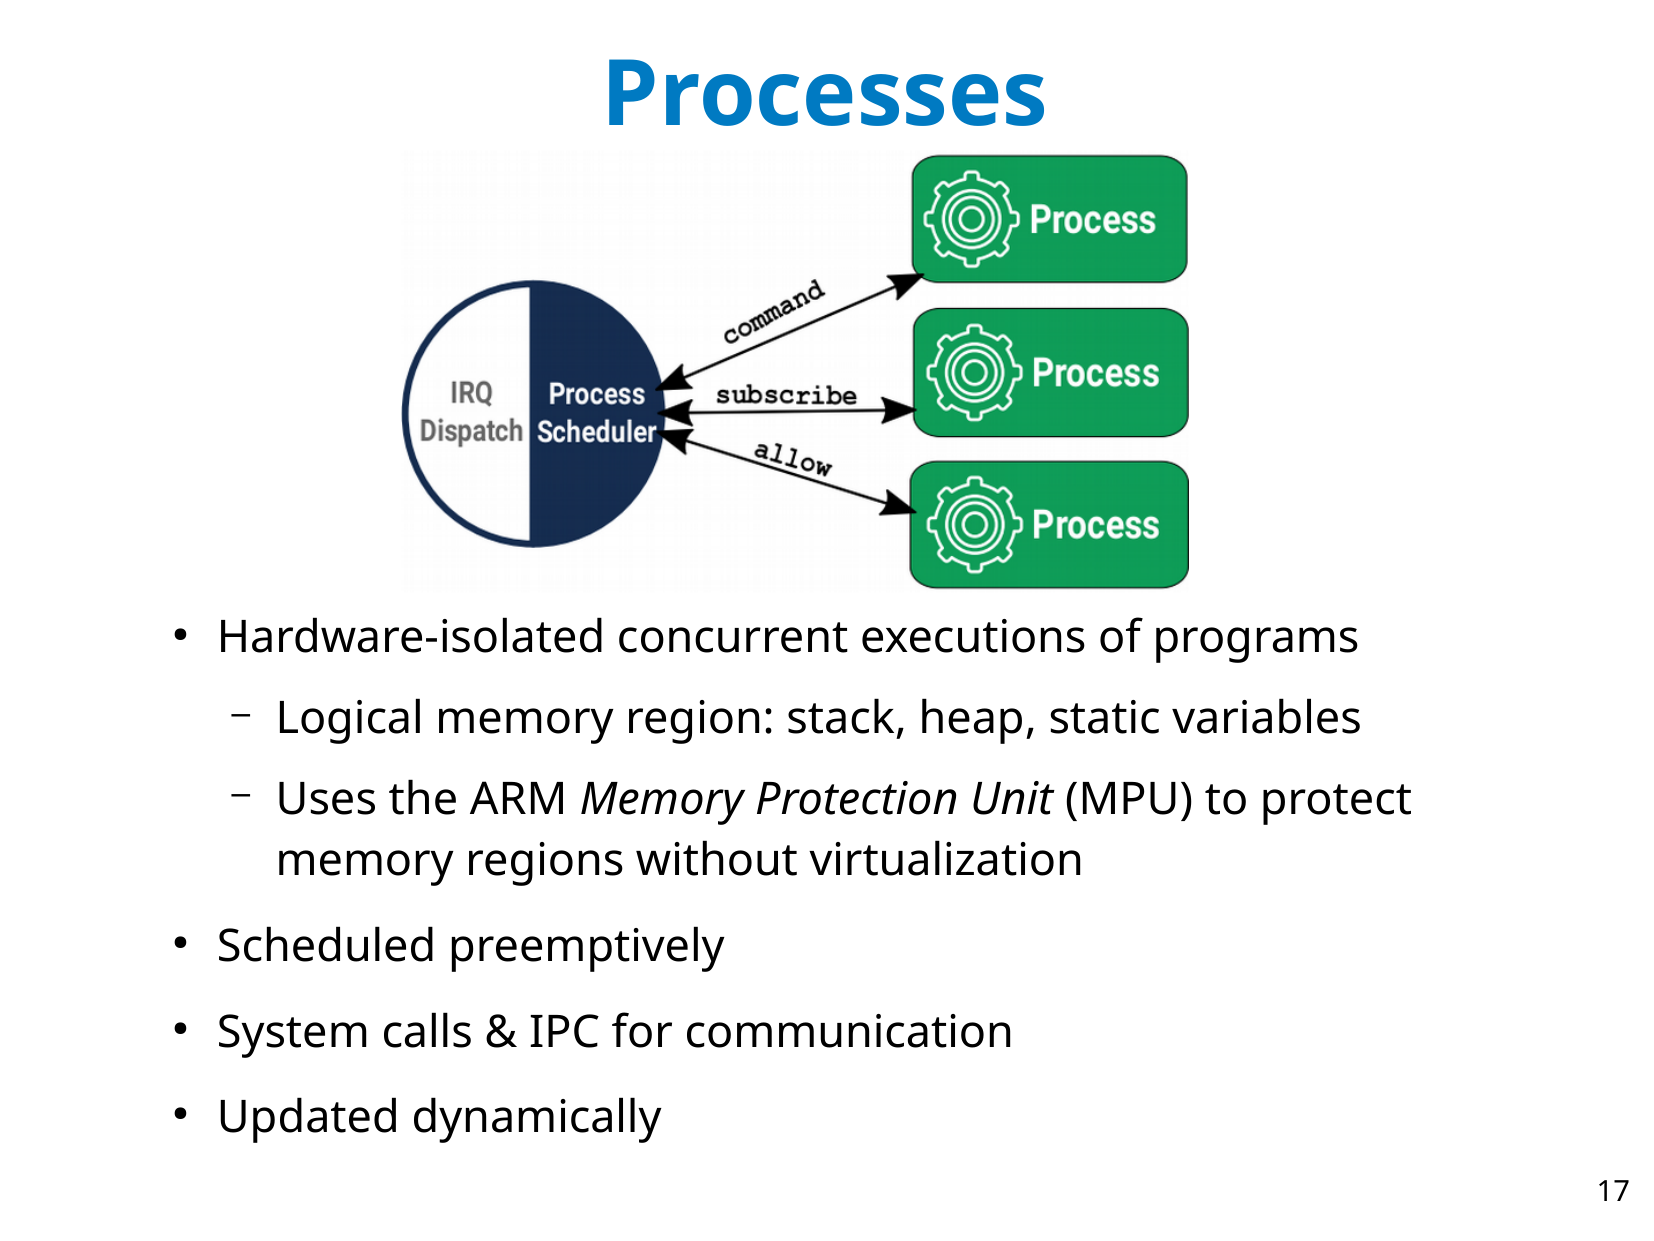

Processes
# Hardware-isolated concurrent executions of programs
Logical memory region: stack, heap, static variables
Uses the ARM Memory Protection Unit (MPU) to protect memory regions without virtualization
Scheduled preemptively
System calls & IPC for communication
Updated dynamically
17